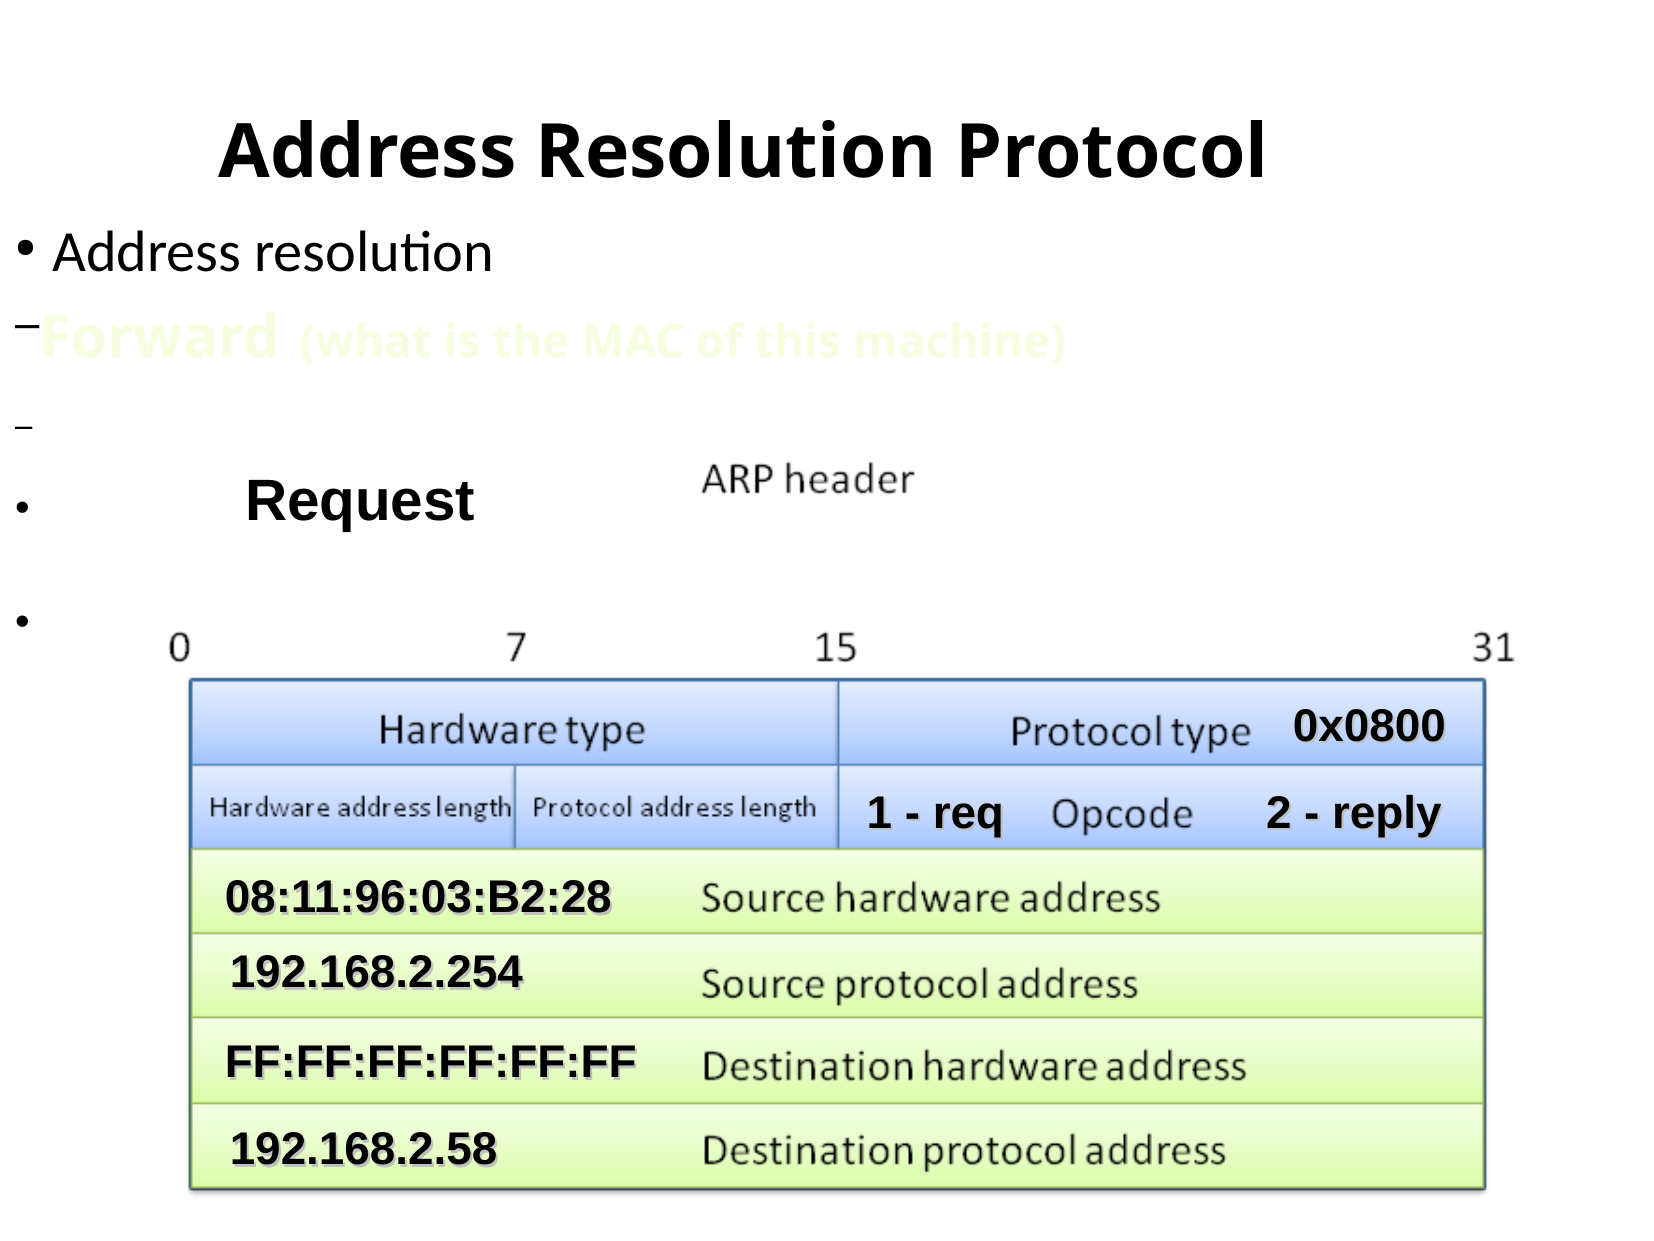

# Address Resolution Protocol
Address resolution
Forward (what is the MAC of this machine)
Request
0x0800
1 - req
2 - reply
08:11:96:03:B2:28
192.168.2.254
FF:FF:FF:FF:FF:FF
192.168.2.58